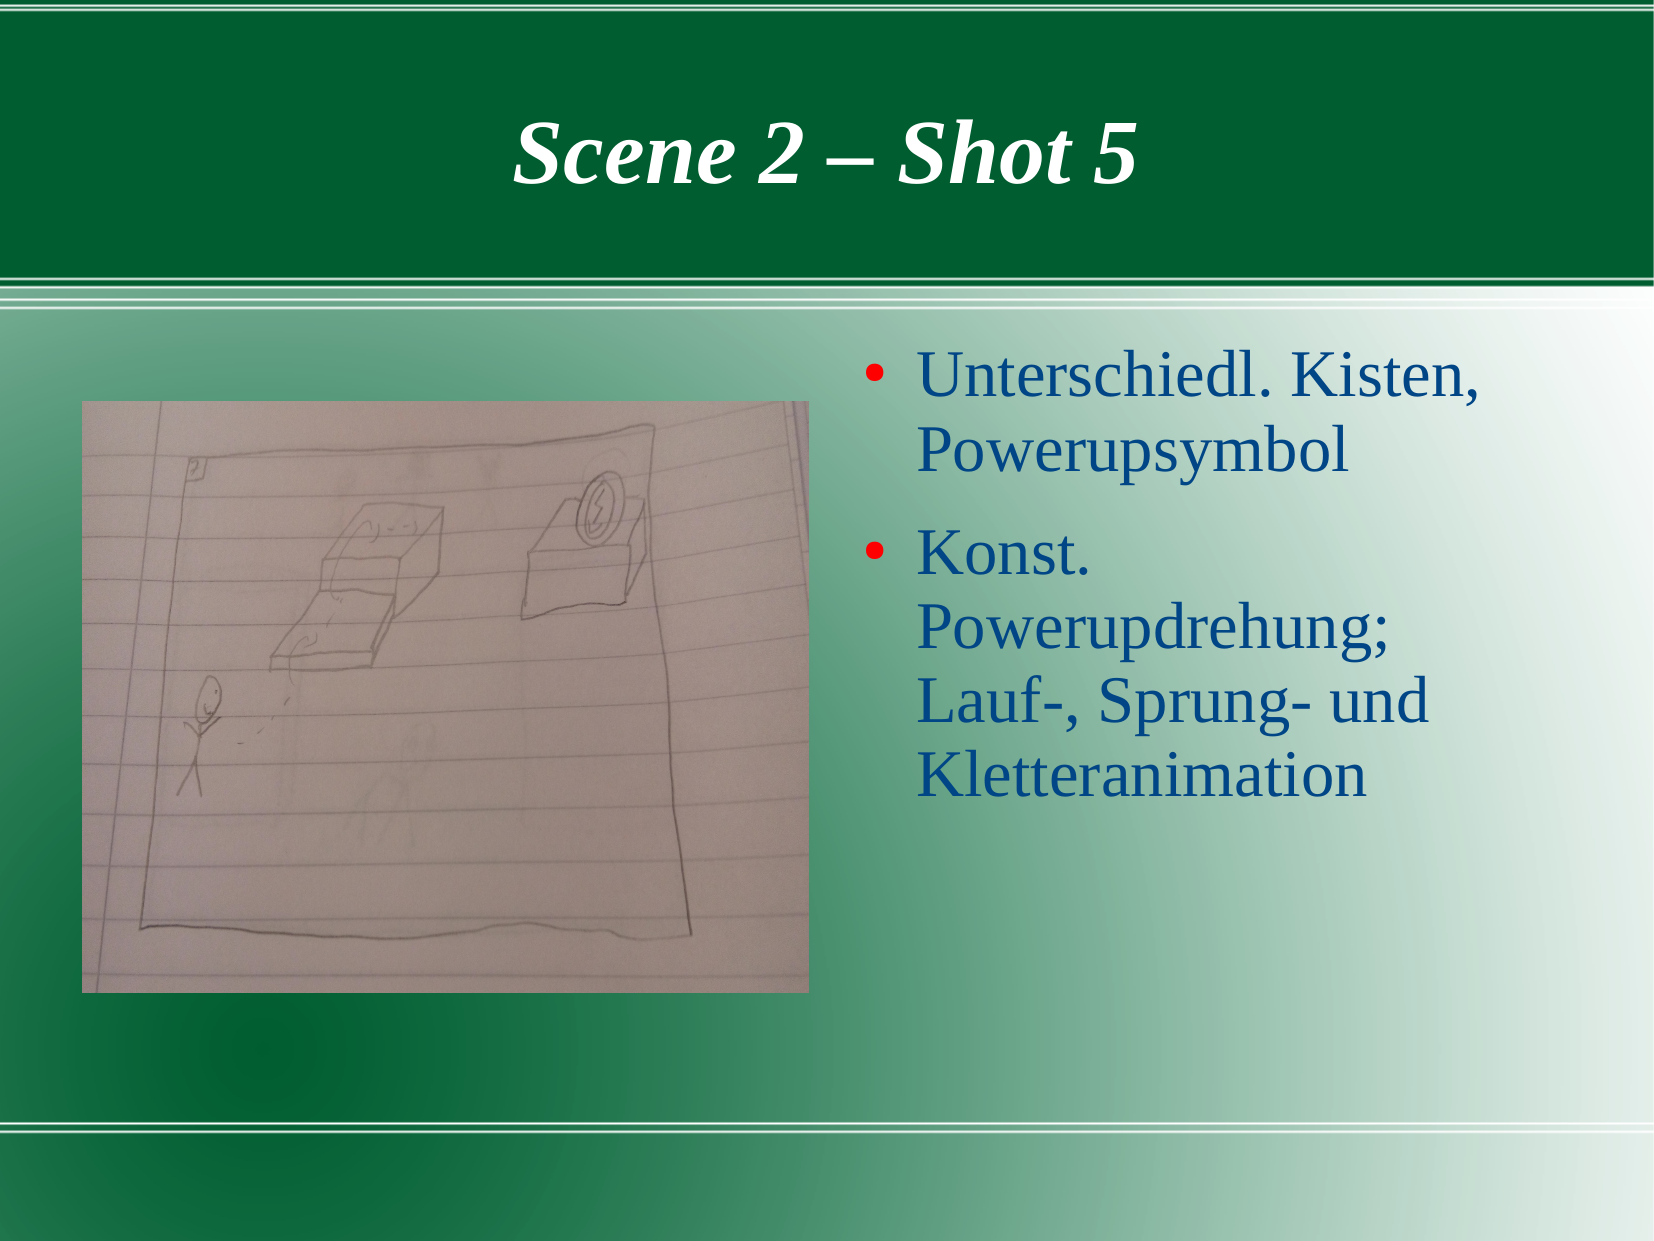

# Scene 2 – Shot 5
Unterschiedl. Kisten, Powerupsymbol
Konst. Powerupdrehung; Lauf-, Sprung- und Kletteranimation